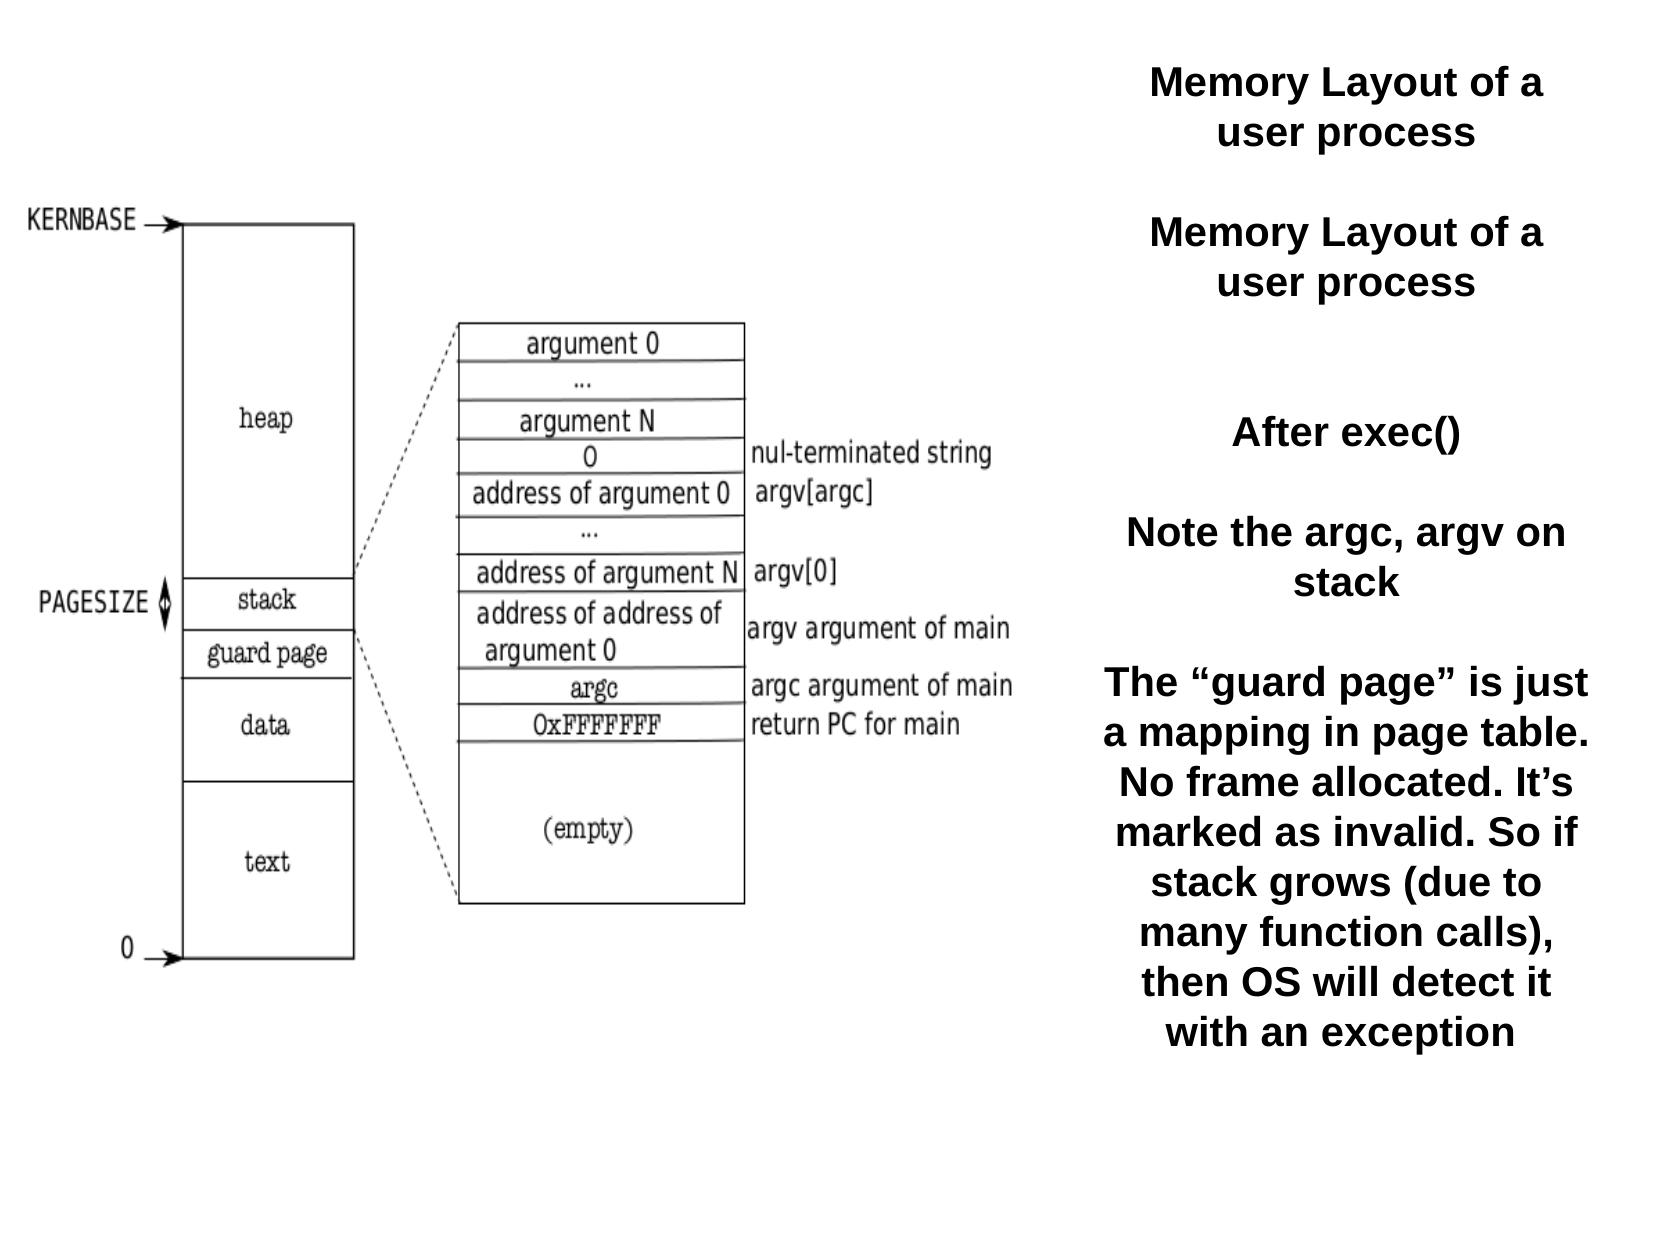

Memory Layout of a user process
Memory Layout of a user process
After exec()
Note the argc, argv on stack
The “guard page” is just a mapping in page table. No frame allocated. It’s marked as invalid. So if stack grows (due to many function calls), then OS will detect it with an exception